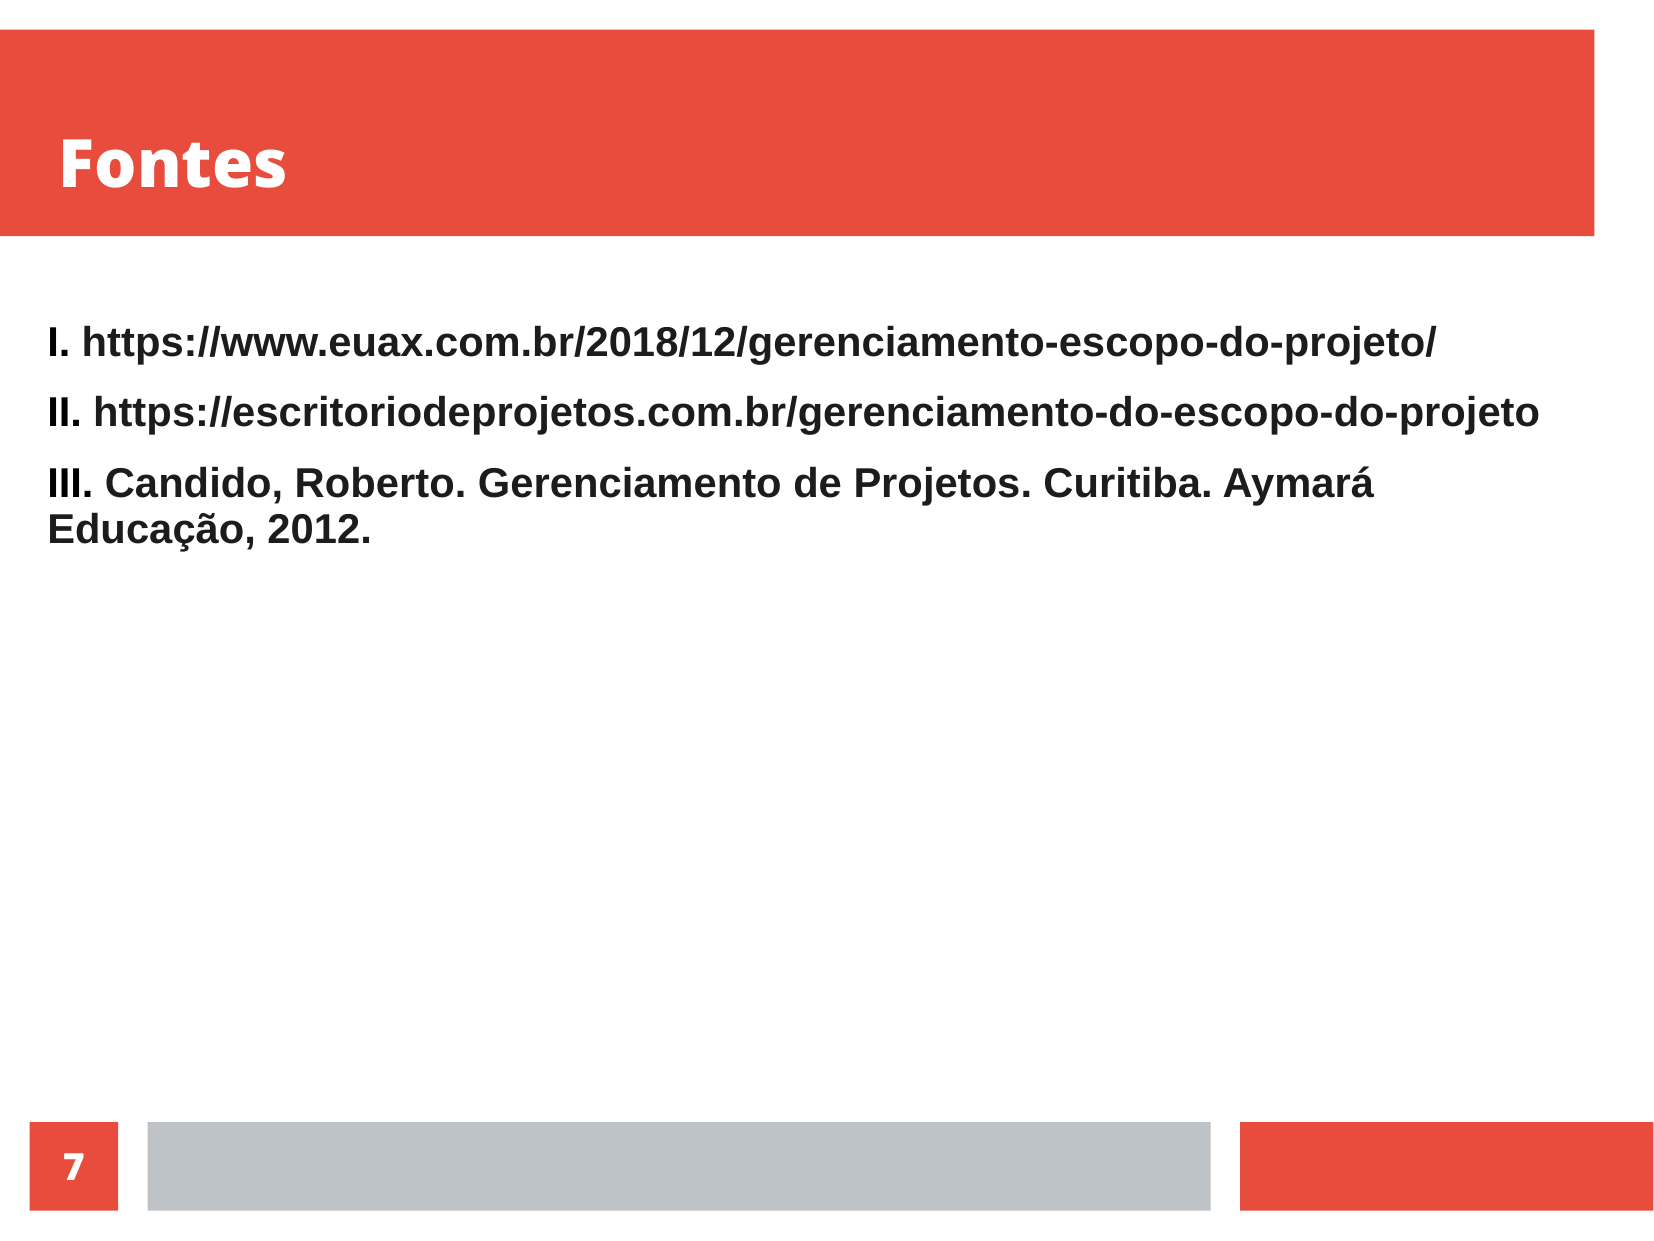

# Fontes
 https://www.euax.com.br/2018/12/gerenciamento-escopo-do-projeto/
 https://escritoriodeprojetos.com.br/gerenciamento-do-escopo-do-projeto
 Candido, Roberto. Gerenciamento de Projetos. Curitiba. Aymará Educação, 2012.
7